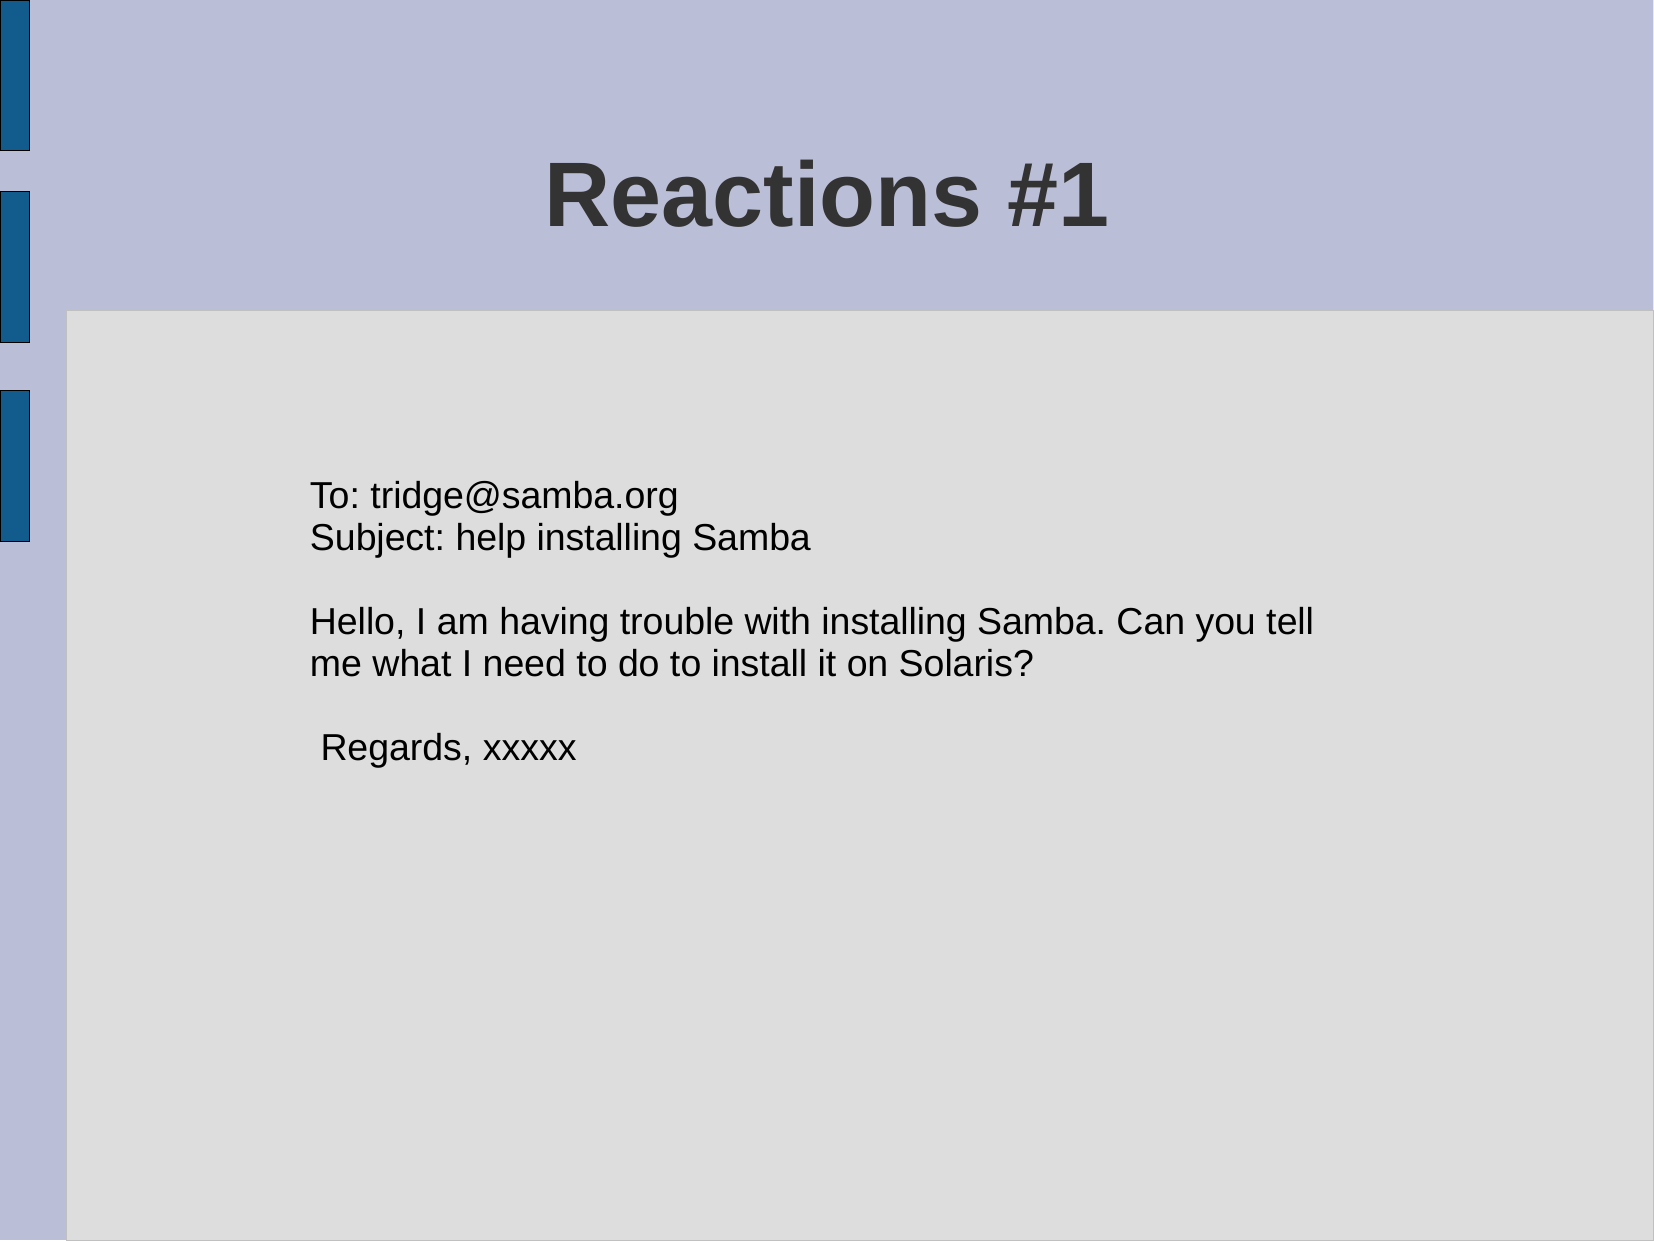

# Reactions #1
To: tridge@samba.org
Subject: help installing Samba
Hello, I am having trouble with installing Samba. Can you tell me what I need to do to install it on Solaris?
 Regards, xxxxx